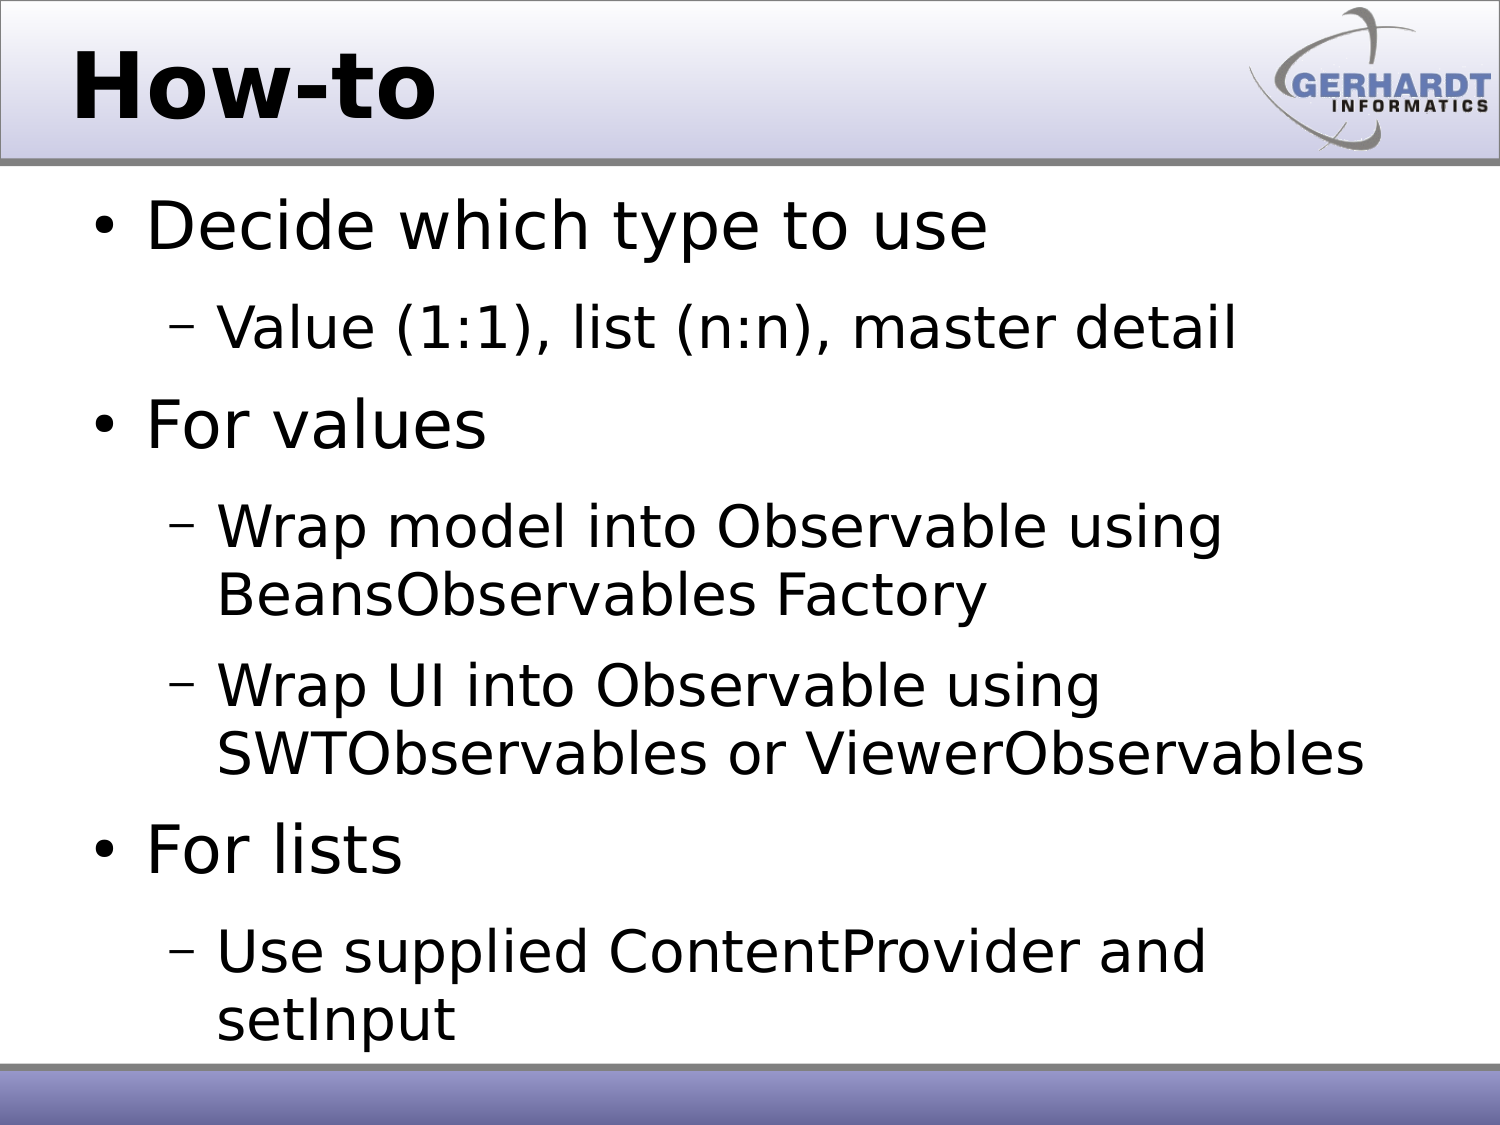

# How-to
Decide which type to use
Value (1:1), list (n:n), master detail
For values
Wrap model into Observable using BeansObservables Factory
Wrap UI into Observable using SWTObservables or ViewerObservables
For lists
Use supplied ContentProvider and setInput